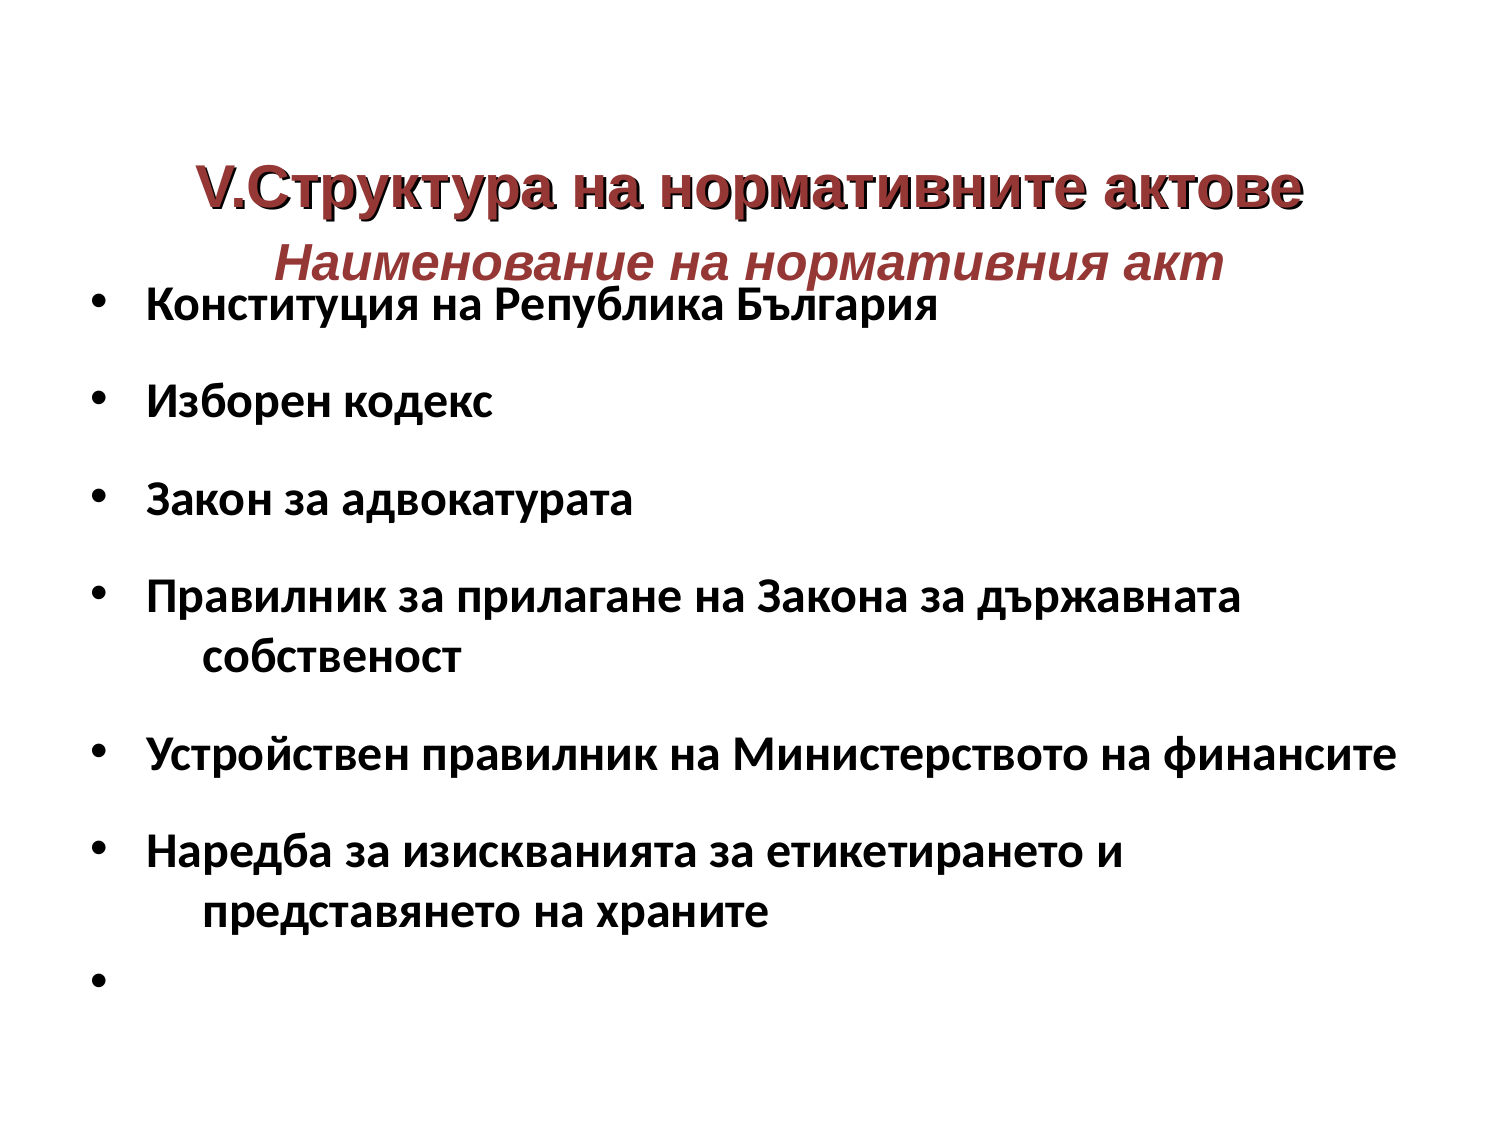

# V.Структура на нормативните актове Наименование на нормативния акт
Конституция на Република България
Изборен кодекс
Закон за адвокатурата
Правилник за прилагане на Закона за държавната собственост
Устройствен правилник на Министерството на финансите
Наредба за изискванията за етикетирането и представянето на храните